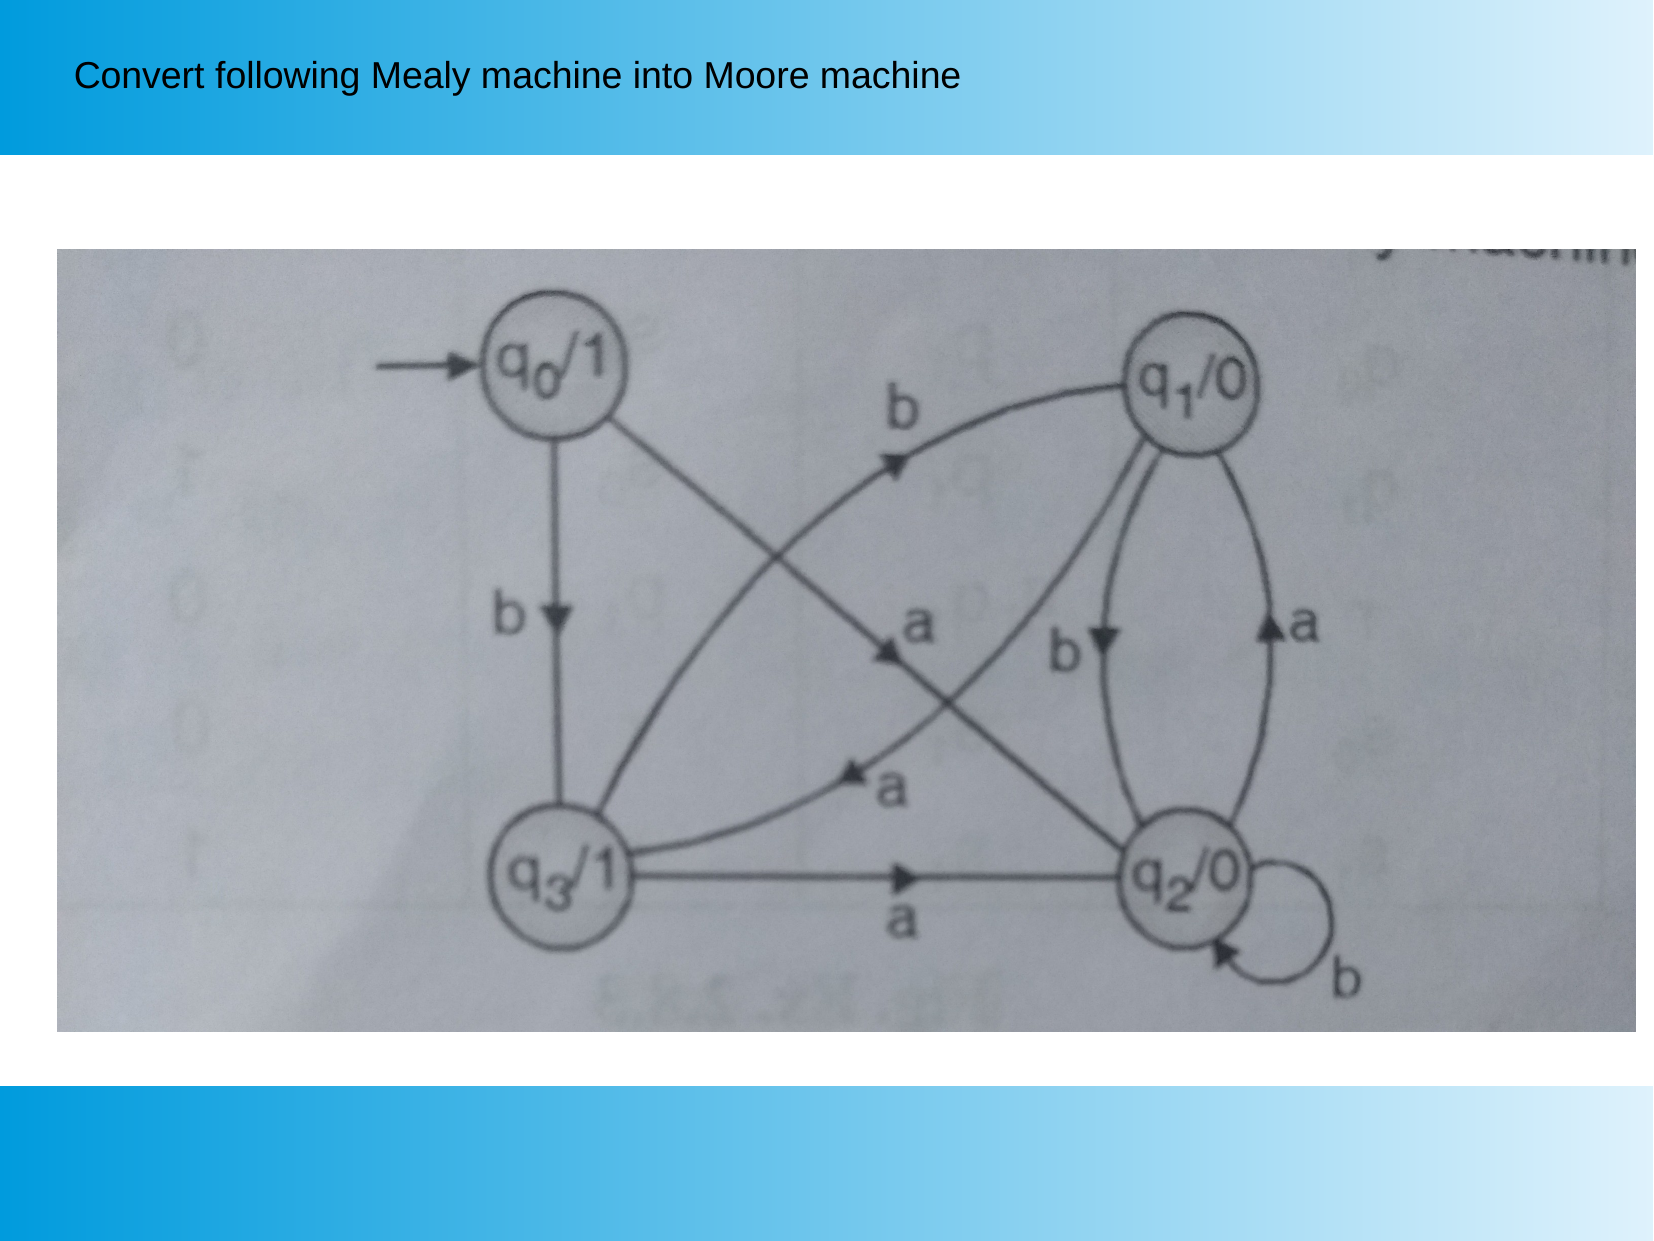

Convert following Mealy machine into Moore machine